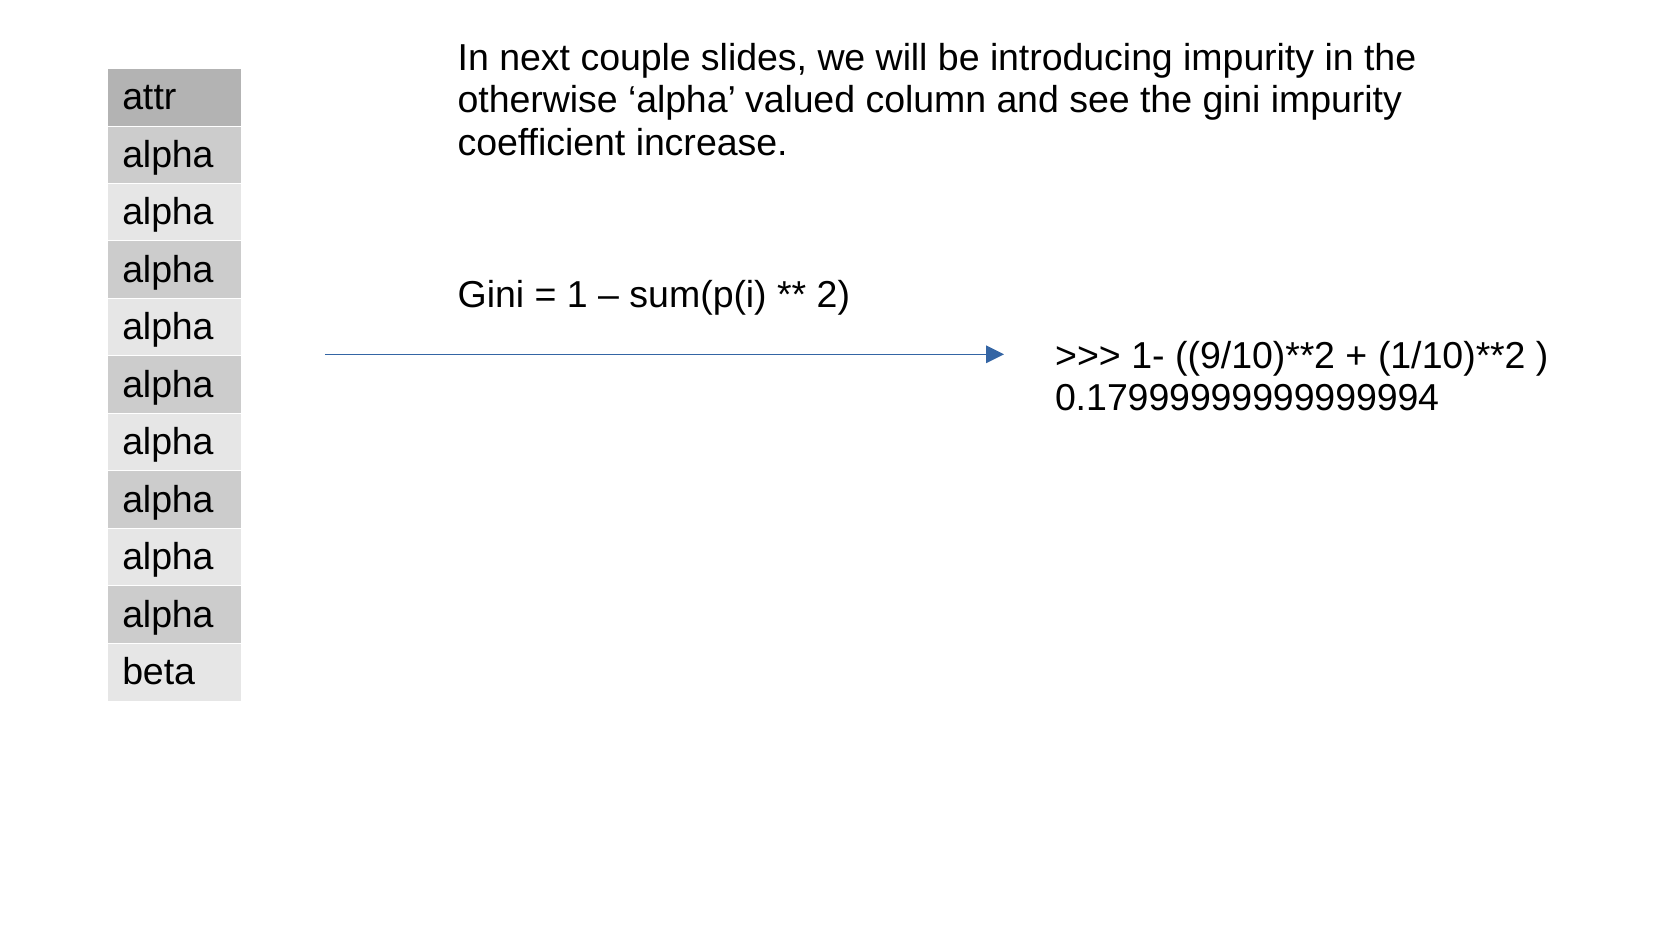

In next couple slides, we will be introducing impurity in the otherwise ‘alpha’ valued column and see the gini impurity coefficient increase.
| attr |
| --- |
| alpha |
| alpha |
| alpha |
| alpha |
| alpha |
| alpha |
| alpha |
| alpha |
| alpha |
| beta |
Gini = 1 – sum(p(i) ** 2)
>>> 1- ((9/10)**2 + (1/10)**2 )
0.17999999999999994